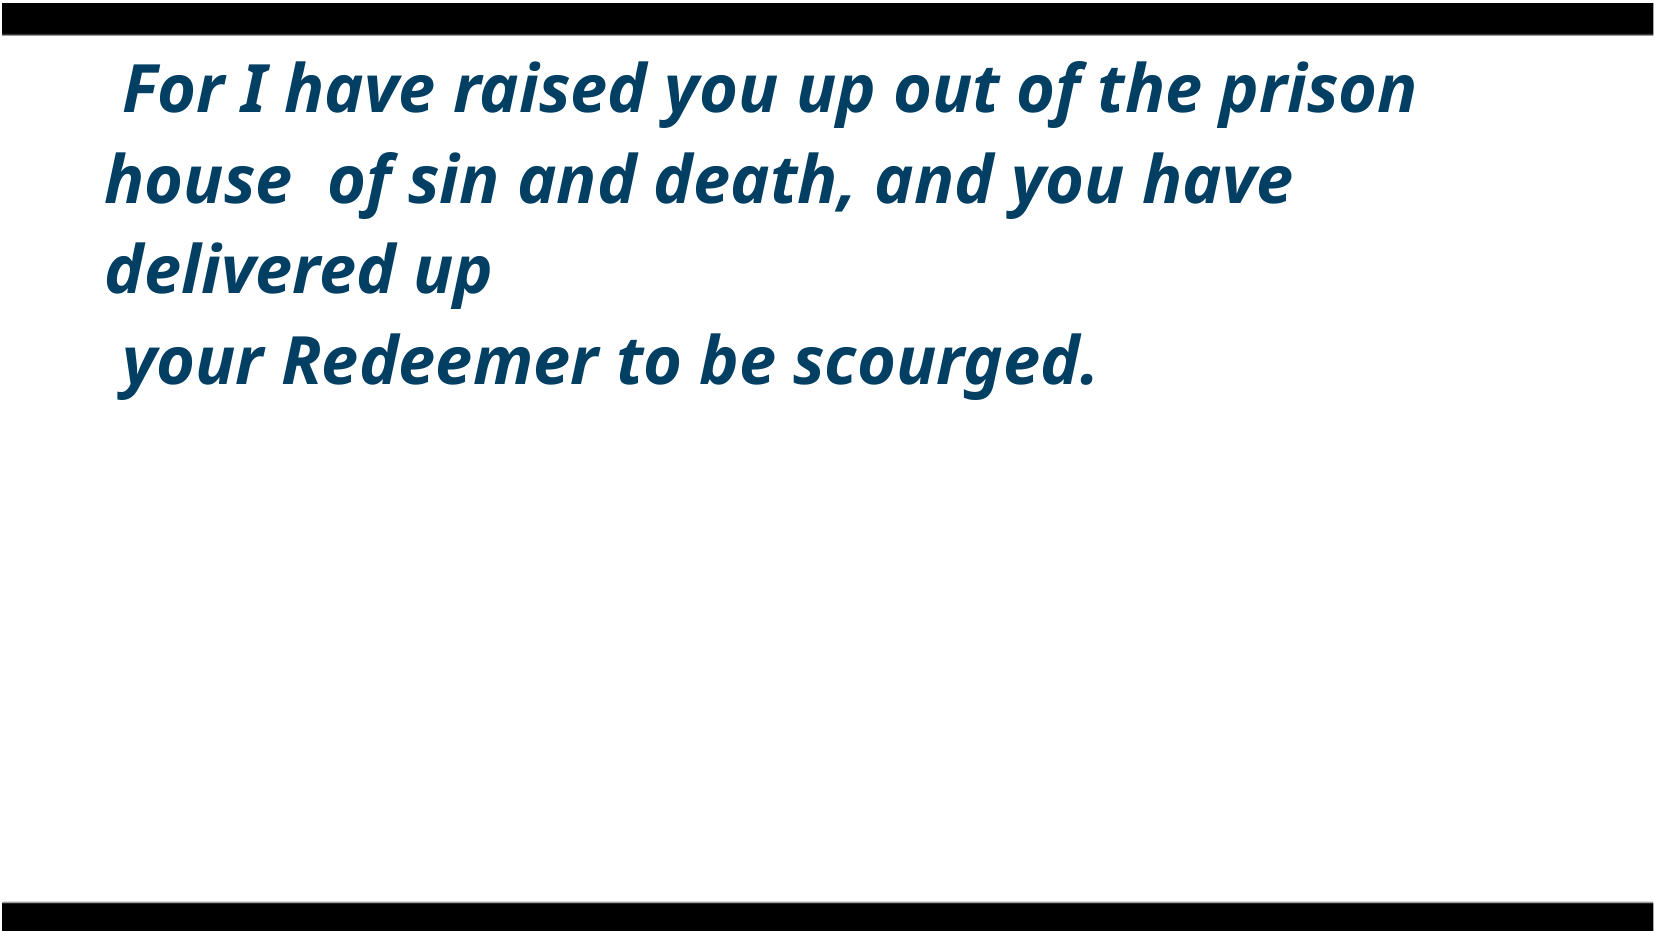

For I have raised you up out of the prison house of sin and death, and you have delivered up
 your Redeemer to be scourged.